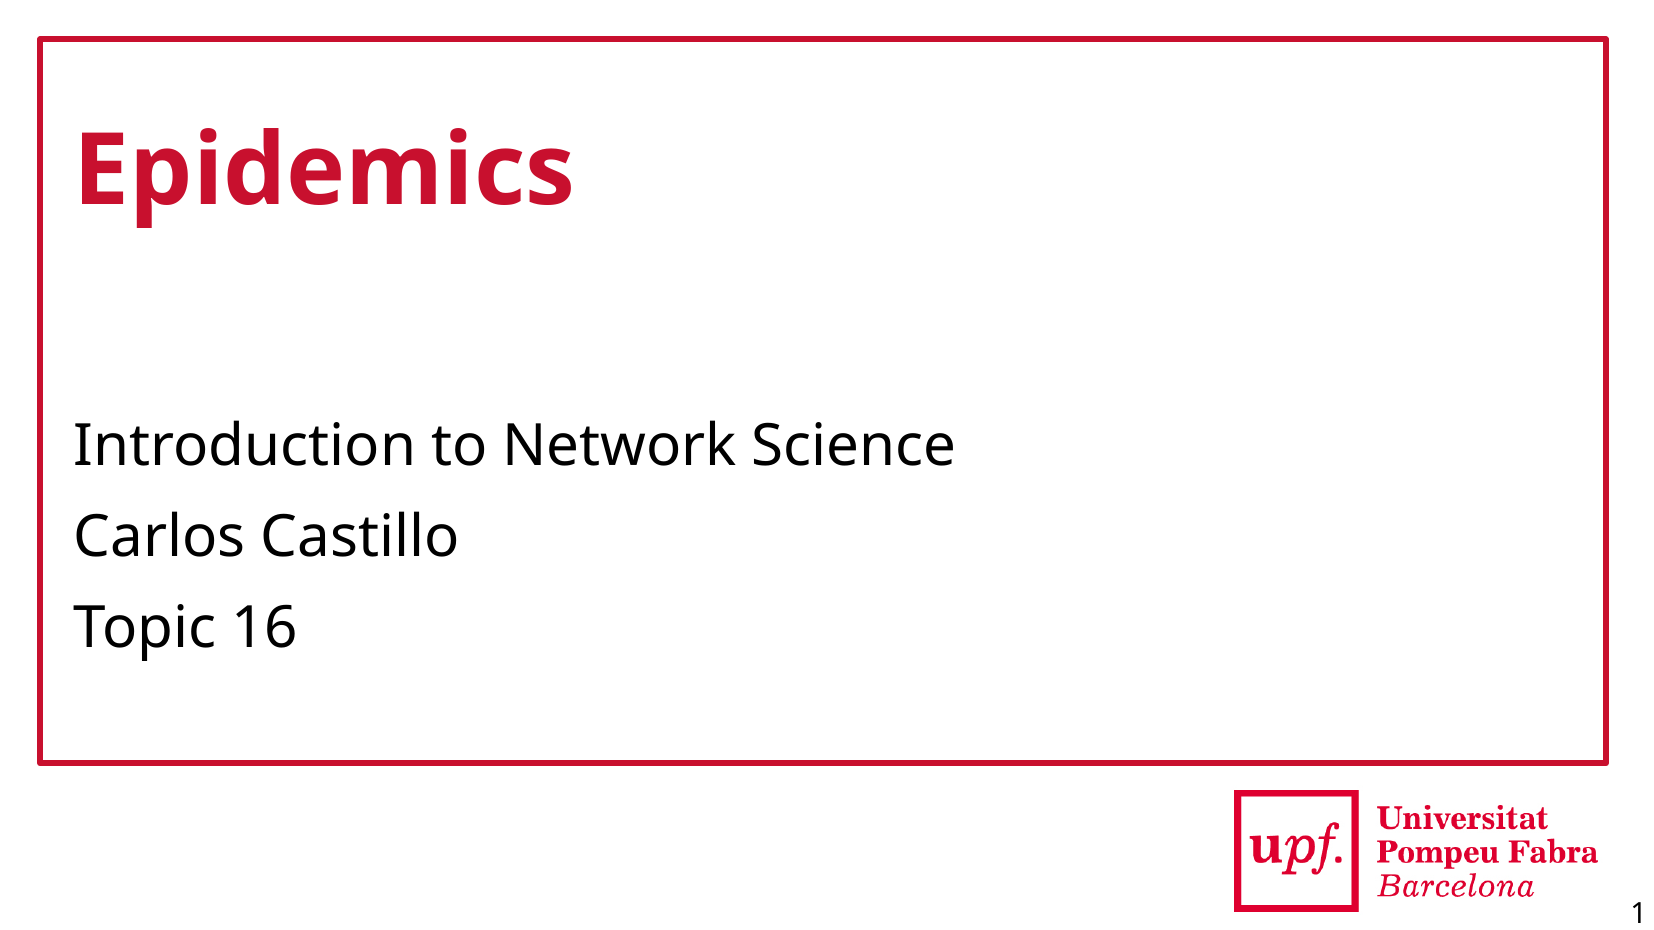

Epidemics
Introduction to Network Science
Carlos Castillo
Topic 16
1